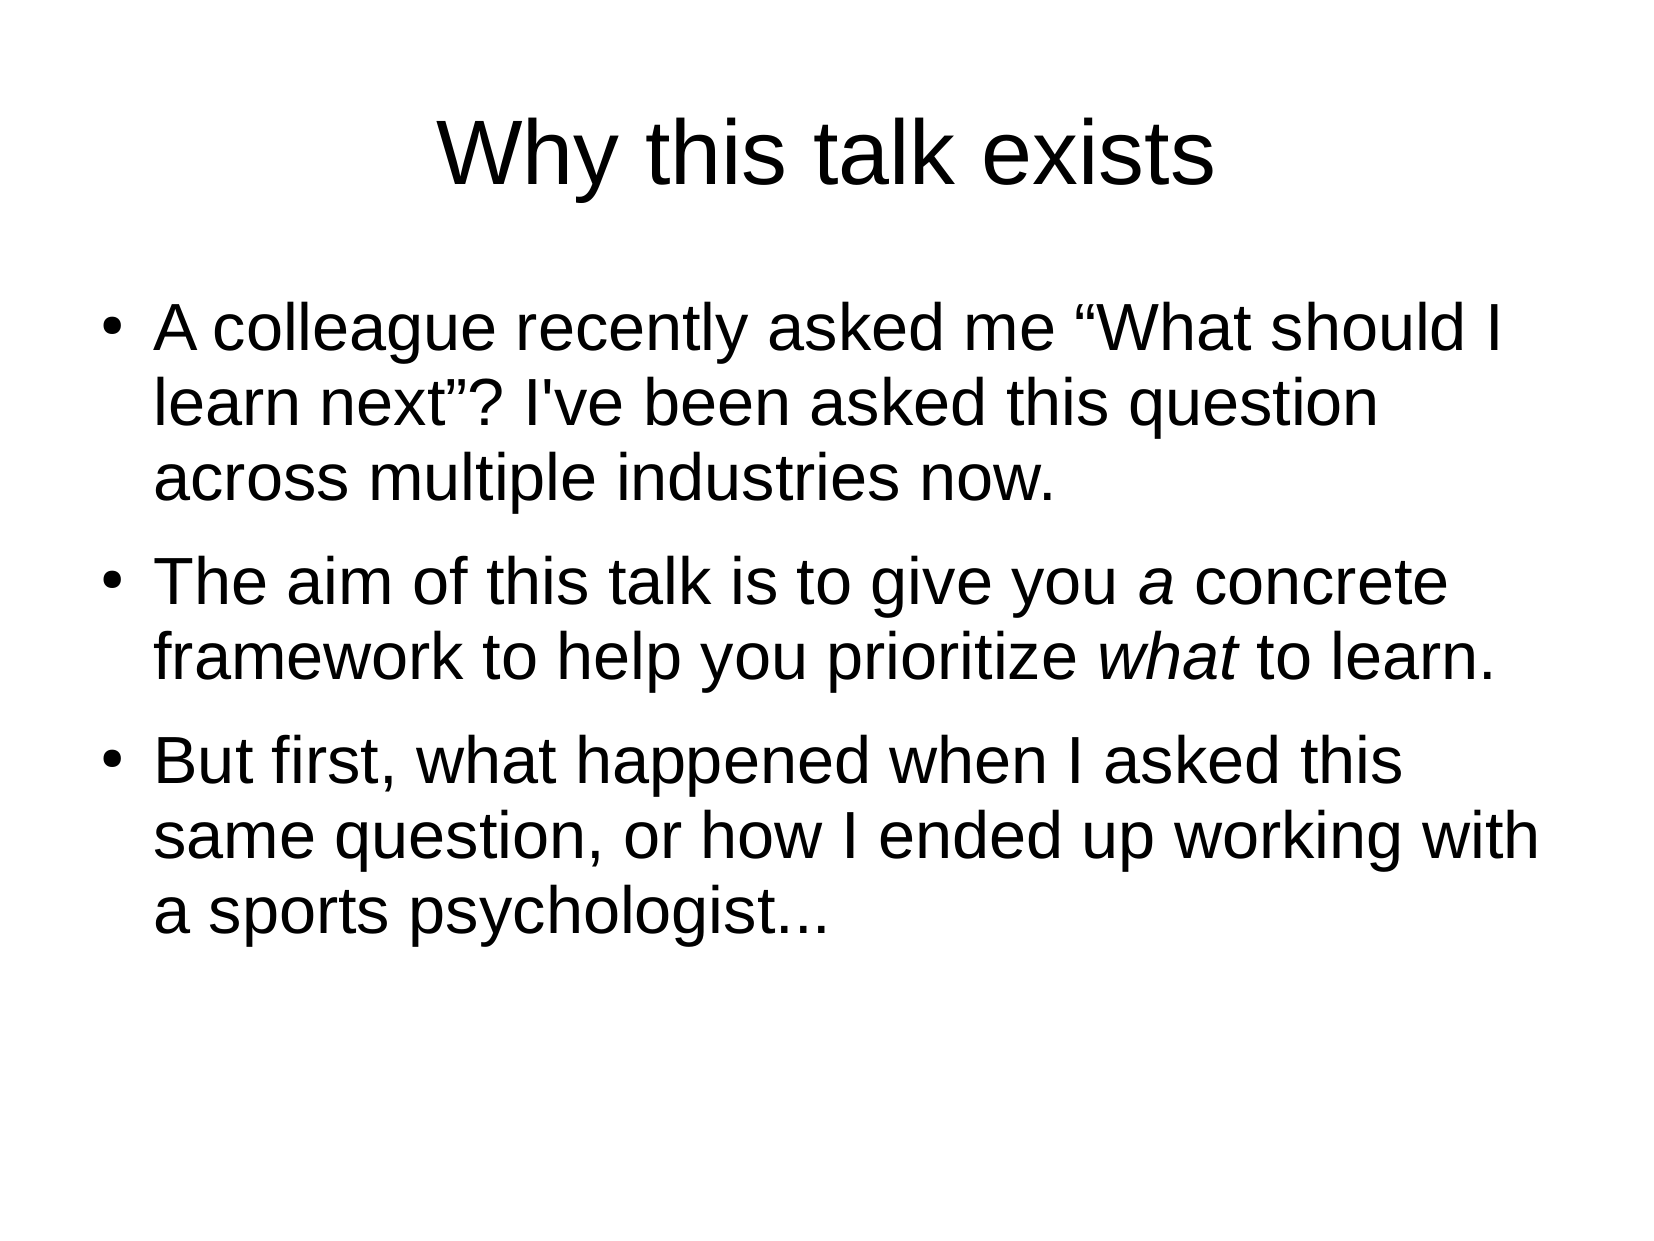

# Why this talk exists
A colleague recently asked me “What should I learn next”? I've been asked this question across multiple industries now.
The aim of this talk is to give you a concrete framework to help you prioritize what to learn.
But first, what happened when I asked this same question, or how I ended up working with a sports psychologist...